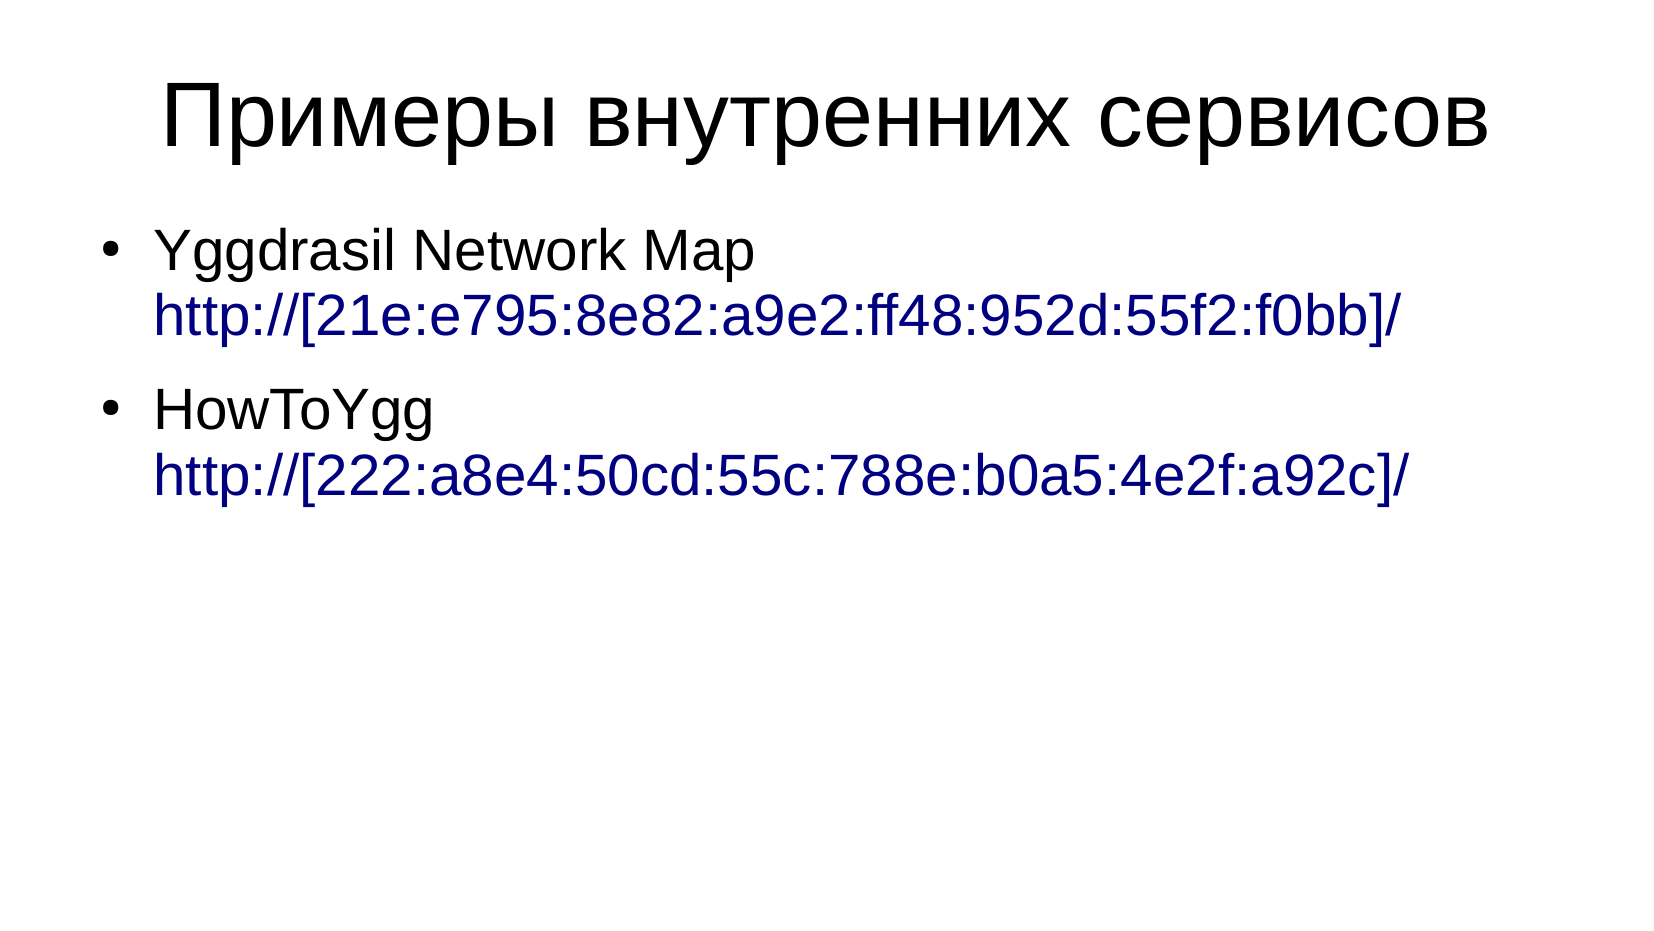

# Примеры внутренних сервисов
Yggdrasil Network Map
http://[21e:e795:8e82:a9e2:ff48:952d:55f2:f0bb]/
HowToYgg
http://[222:a8e4:50cd:55c:788e:b0a5:4e2f:a92c]/